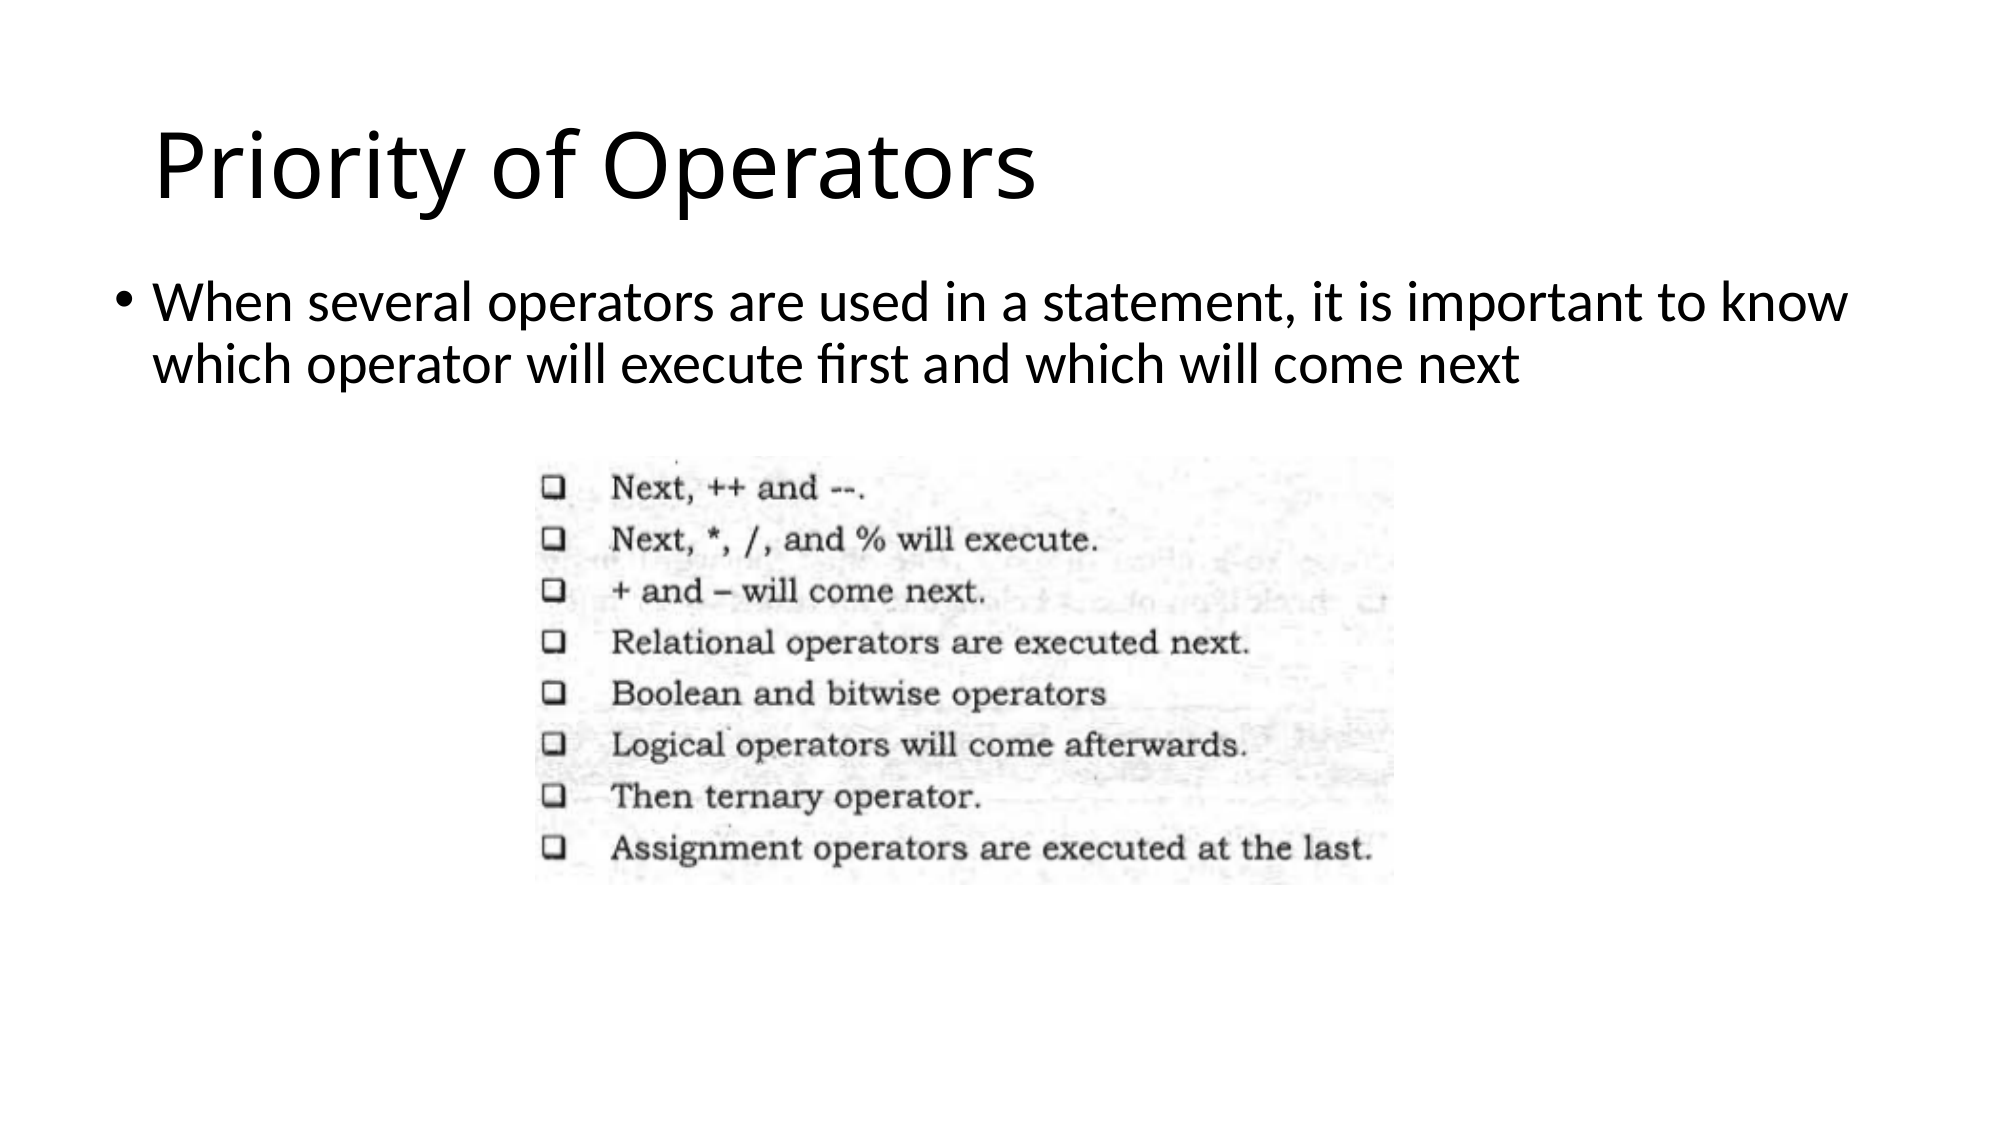

# Priority of Operators
When several operators are used in a statement, it is important to know which operator will execute first and which will come next